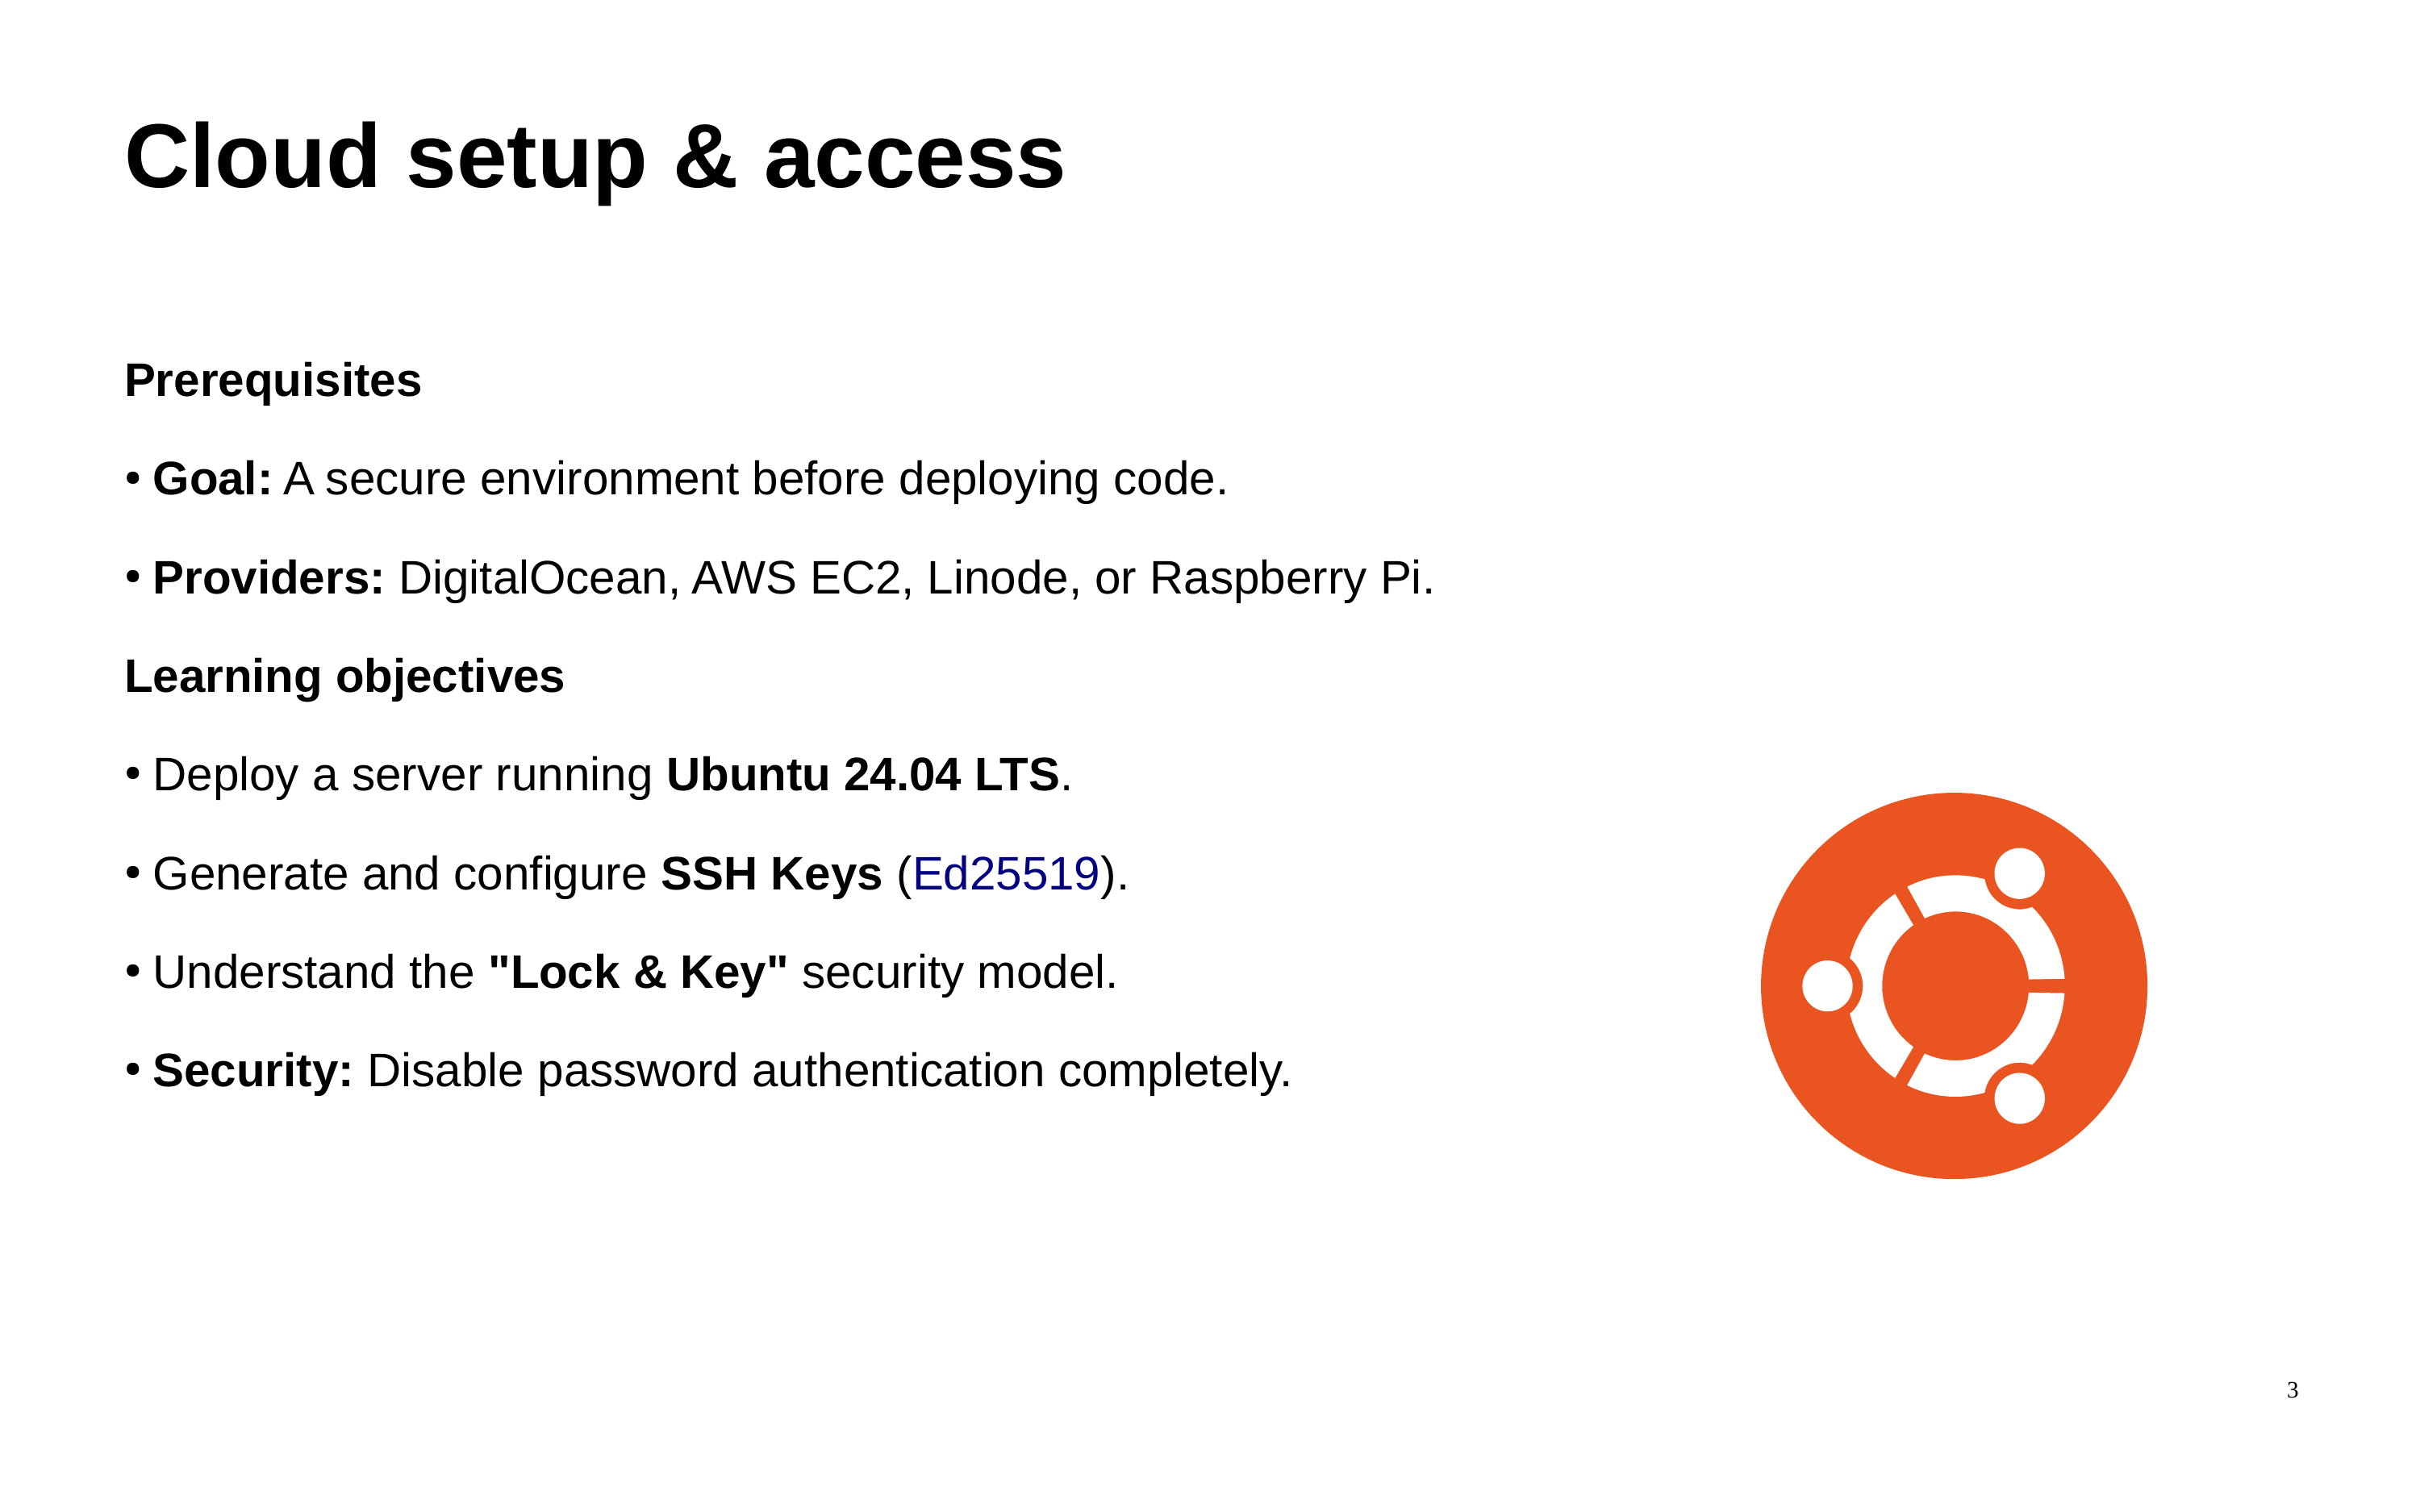

Cloud setup & access
Prerequisites
Goal: A secure environment before deploying code.
Providers: DigitalOcean, AWS EC2, Linode, or Raspberry Pi.
Learning objectives
Deploy a server running Ubuntu 24.04 LTS.
Generate and configure SSH Keys (Ed25519).
Understand the "Lock & Key" security model.
Security: Disable password authentication completely.
3